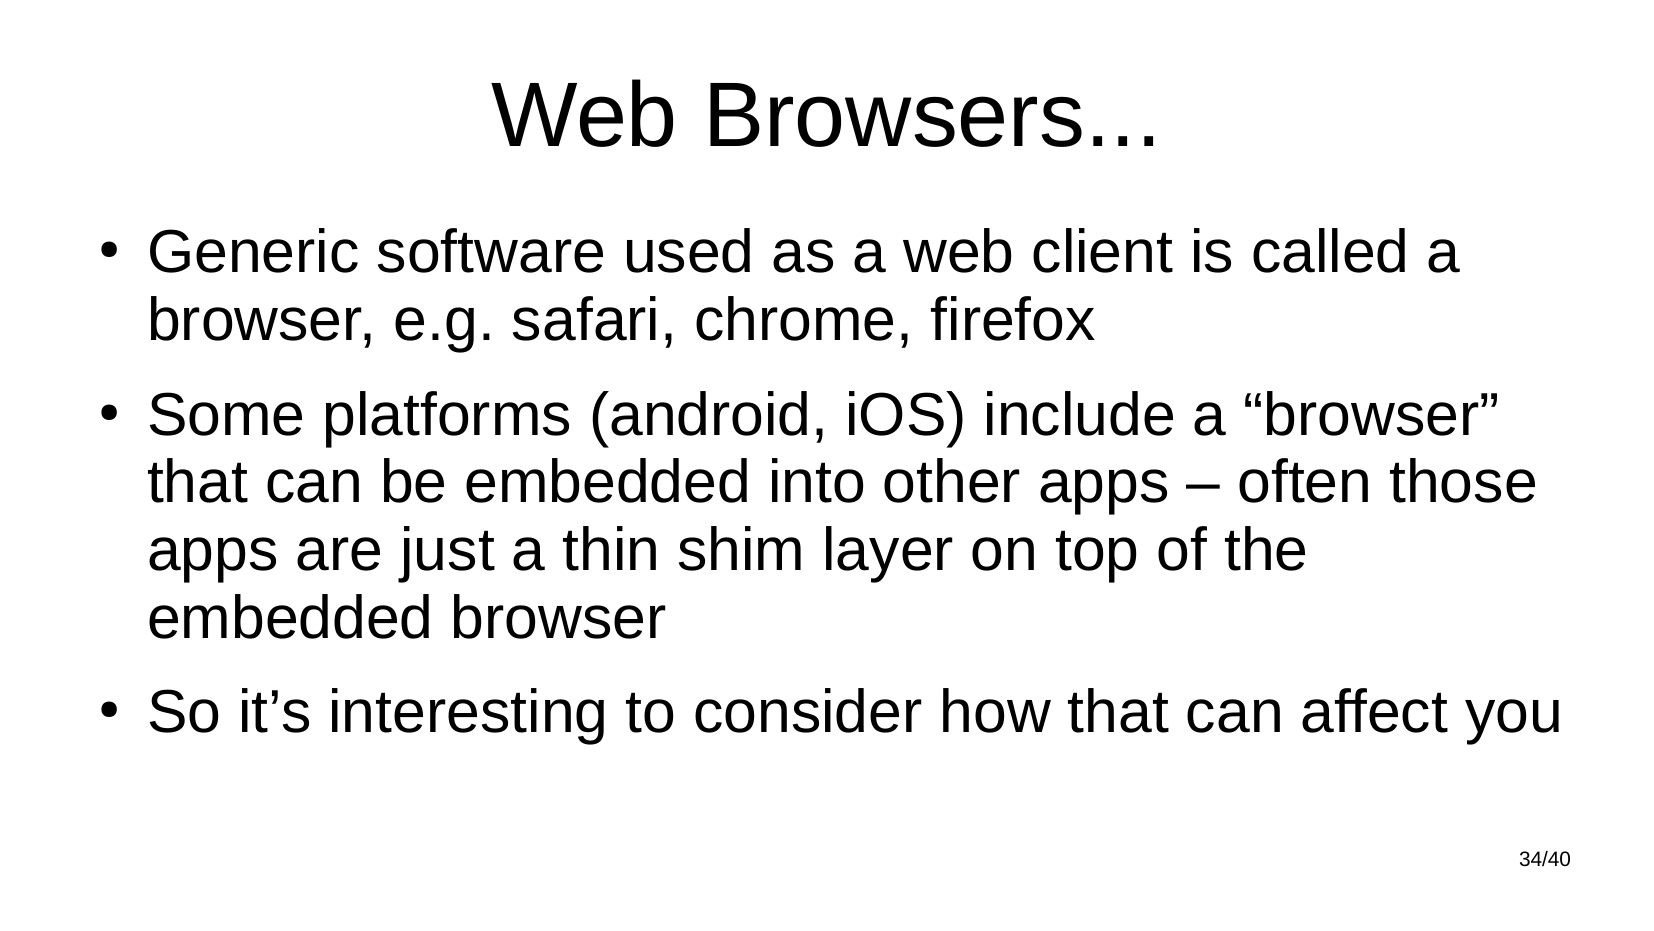

# Web Browsers...
Generic software used as a web client is called a browser, e.g. safari, chrome, firefox
Some platforms (android, iOS) include a “browser” that can be embedded into other apps – often those apps are just a thin shim layer on top of the embedded browser
So it’s interesting to consider how that can affect you
34